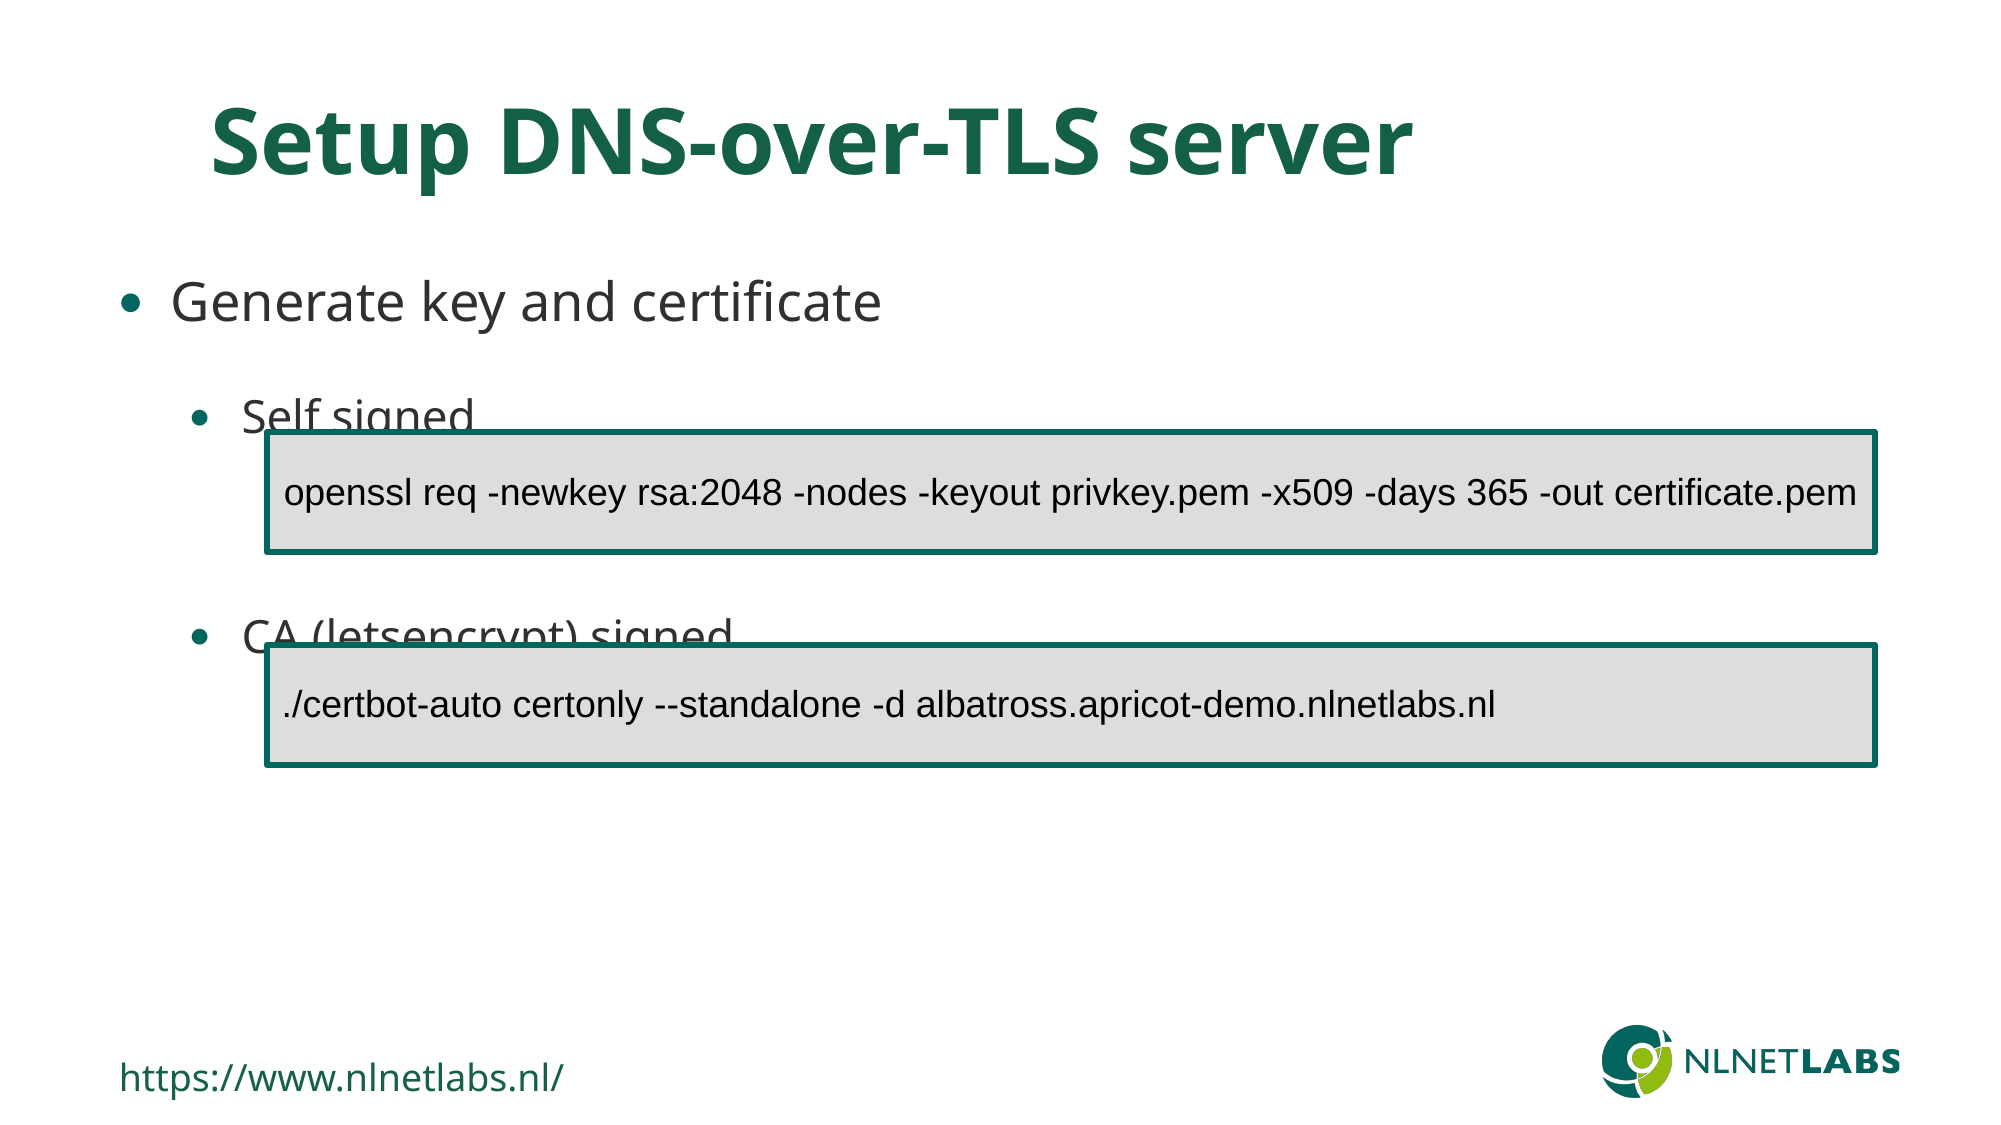

# Setup DNS-over-TLS server
Generate key and certificate
Self signed
CA (letsencrypt) signed
openssl req -newkey rsa:2048 -nodes -keyout privkey.pem -x509 -days 365 -out certificate.pem
./certbot-auto certonly --standalone -d albatross.apricot-demo.nlnetlabs.nl